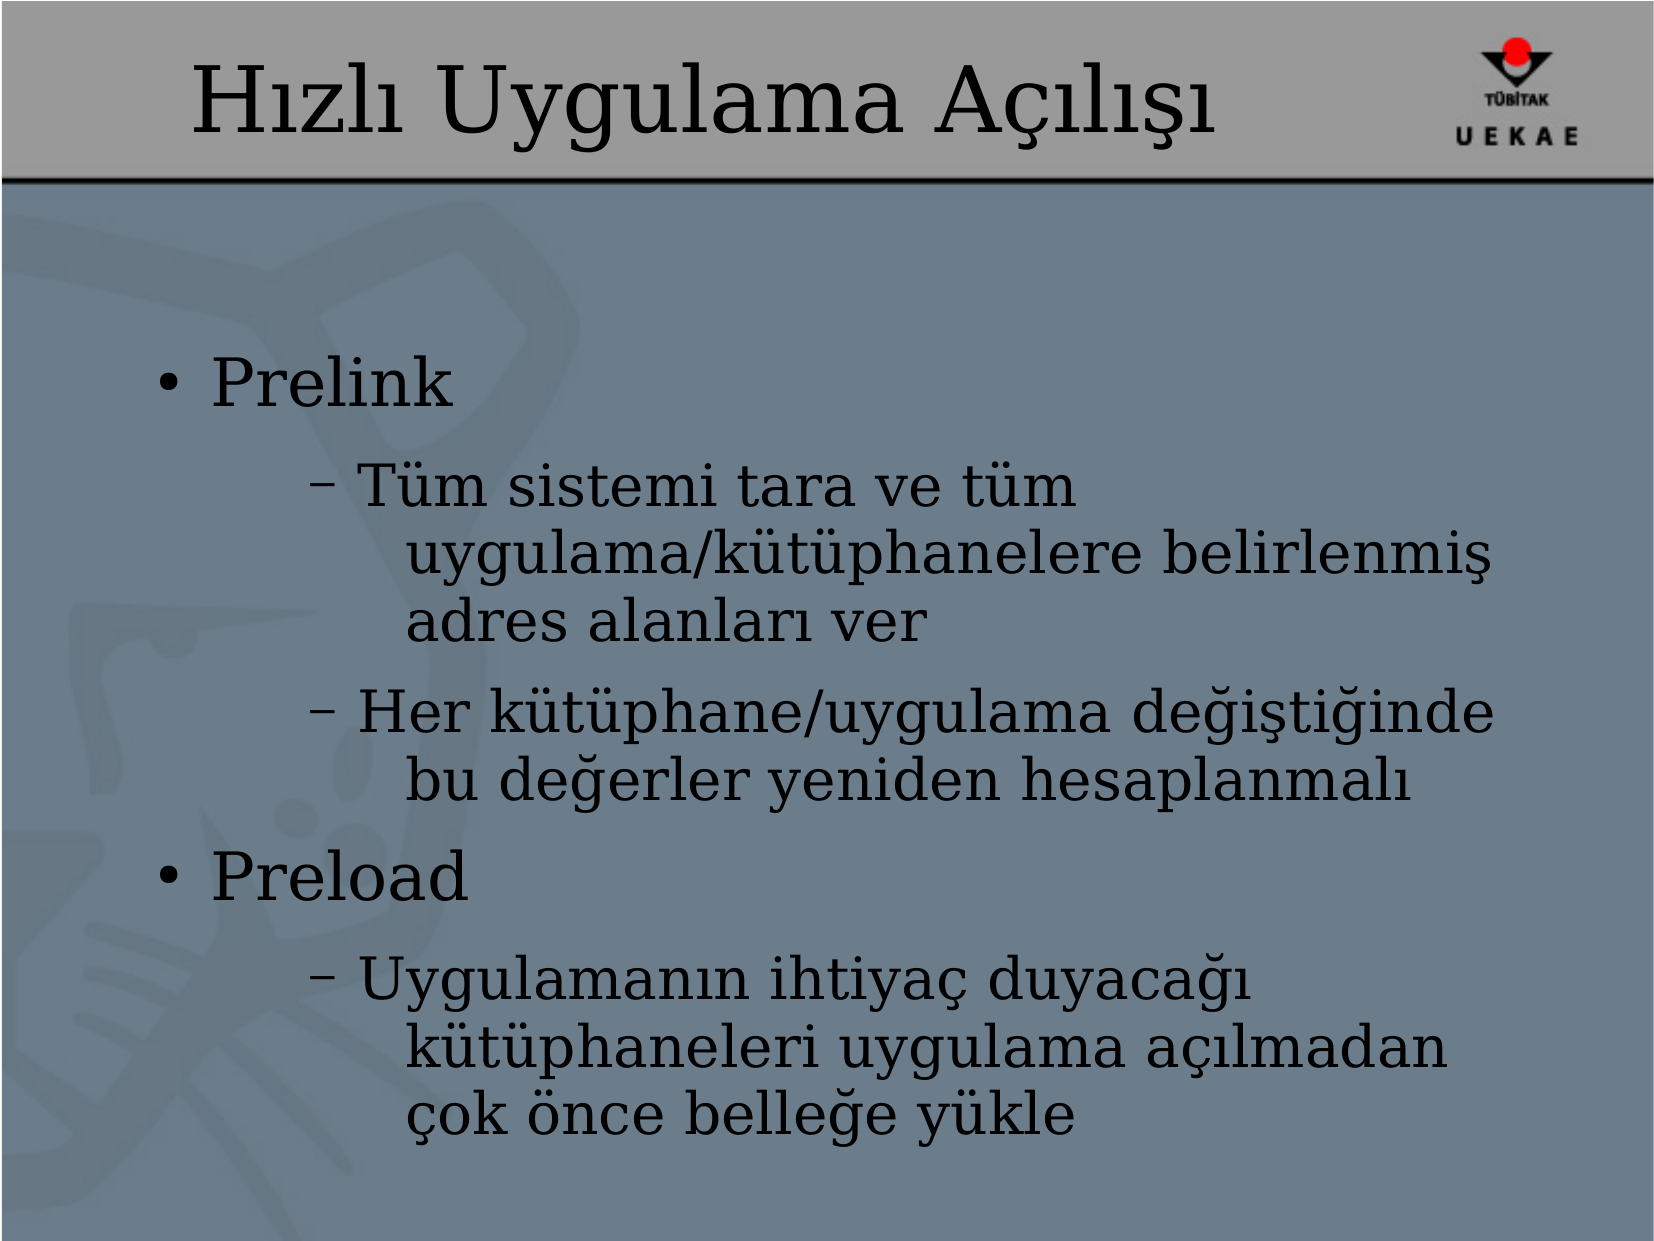

# Hızlı Uygulama Açılışı
Prelink
Tüm sistemi tara ve tüm uygulama/kütüphanelere belirlenmiş adres alanları ver
Her kütüphane/uygulama değiştiğinde bu değerler yeniden hesaplanmalı
Preload
Uygulamanın ihtiyaç duyacağı kütüphaneleri uygulama açılmadan çok önce belleğe yükle